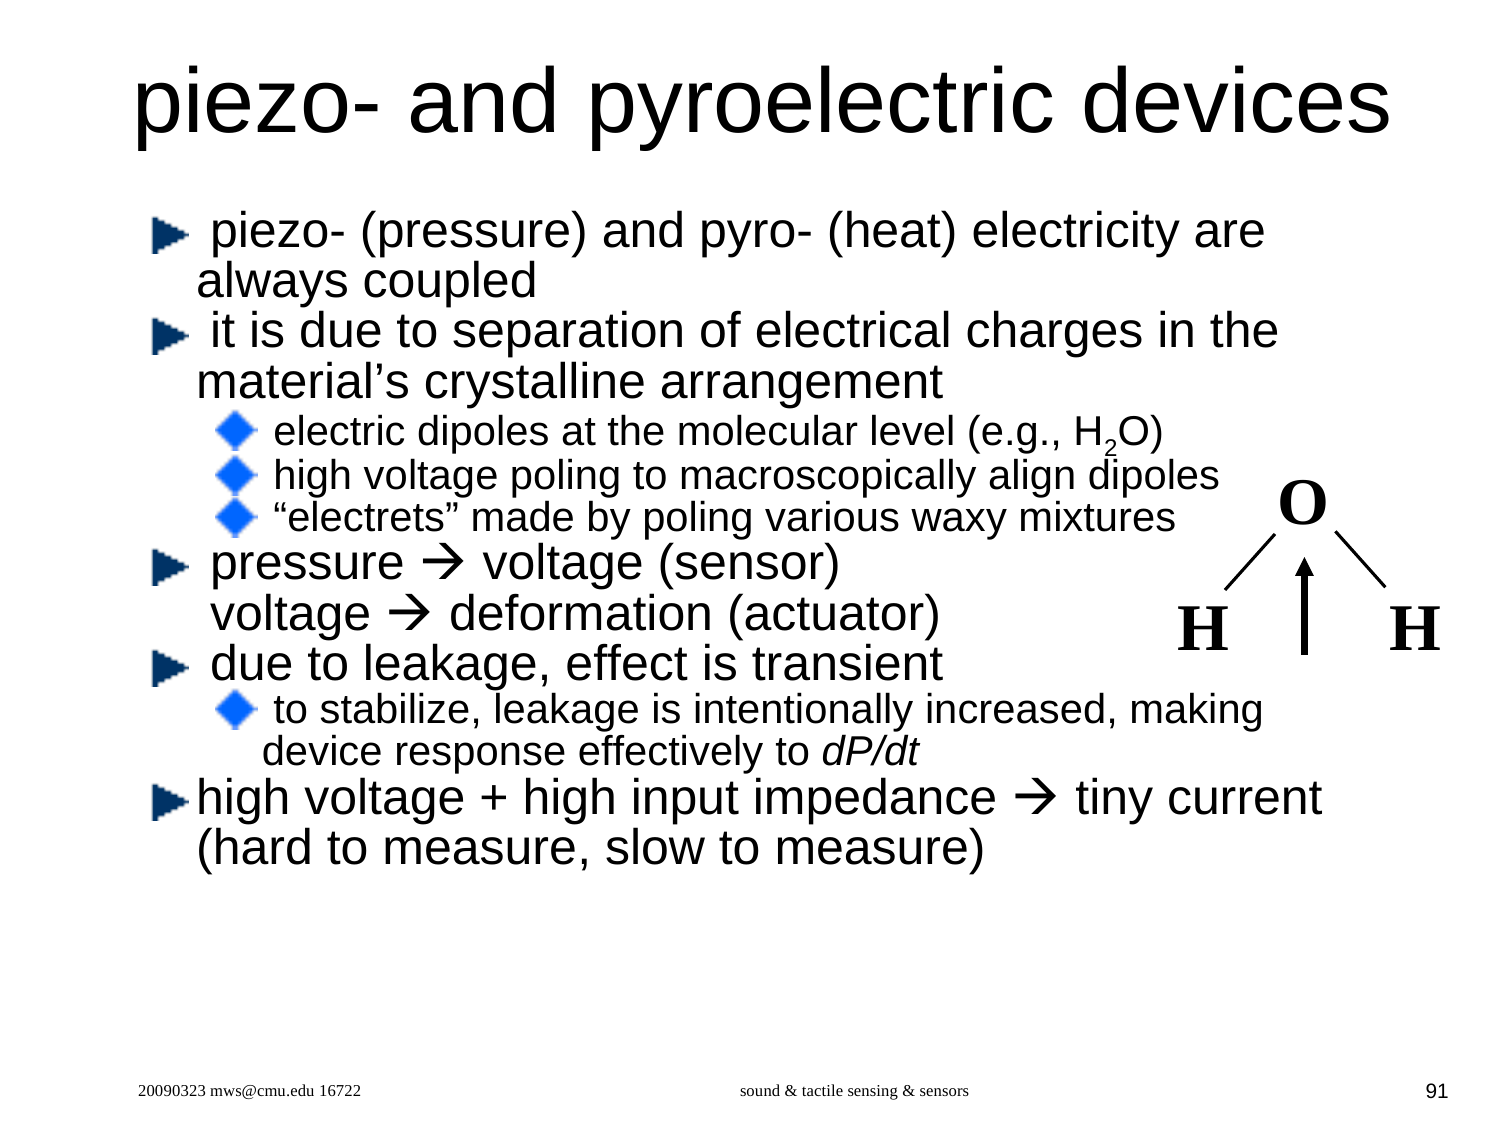

# piezo- and pyroelectric devices
 piezo- (pressure) and pyro- (heat) electricity are
always coupled
 it is due to separation of electrical charges in the
material’s crystalline arrangement
 electric dipoles at the molecular level (e.g., H2O)
 high voltage poling to macroscopically align dipoles
 “electrets” made by poling various waxy mixtures
 pressure  voltage (sensor)
 voltage  deformation (actuator)
 due to leakage, effect is transient
 to stabilize, leakage is intentionally increased, making device response effectively to dP/dt
high voltage + high input impedance  tiny current
(hard to measure, slow to measure)
O
H
H
91
20090323 mws@cmu.edu 16722
sound & tactile sensing & sensors